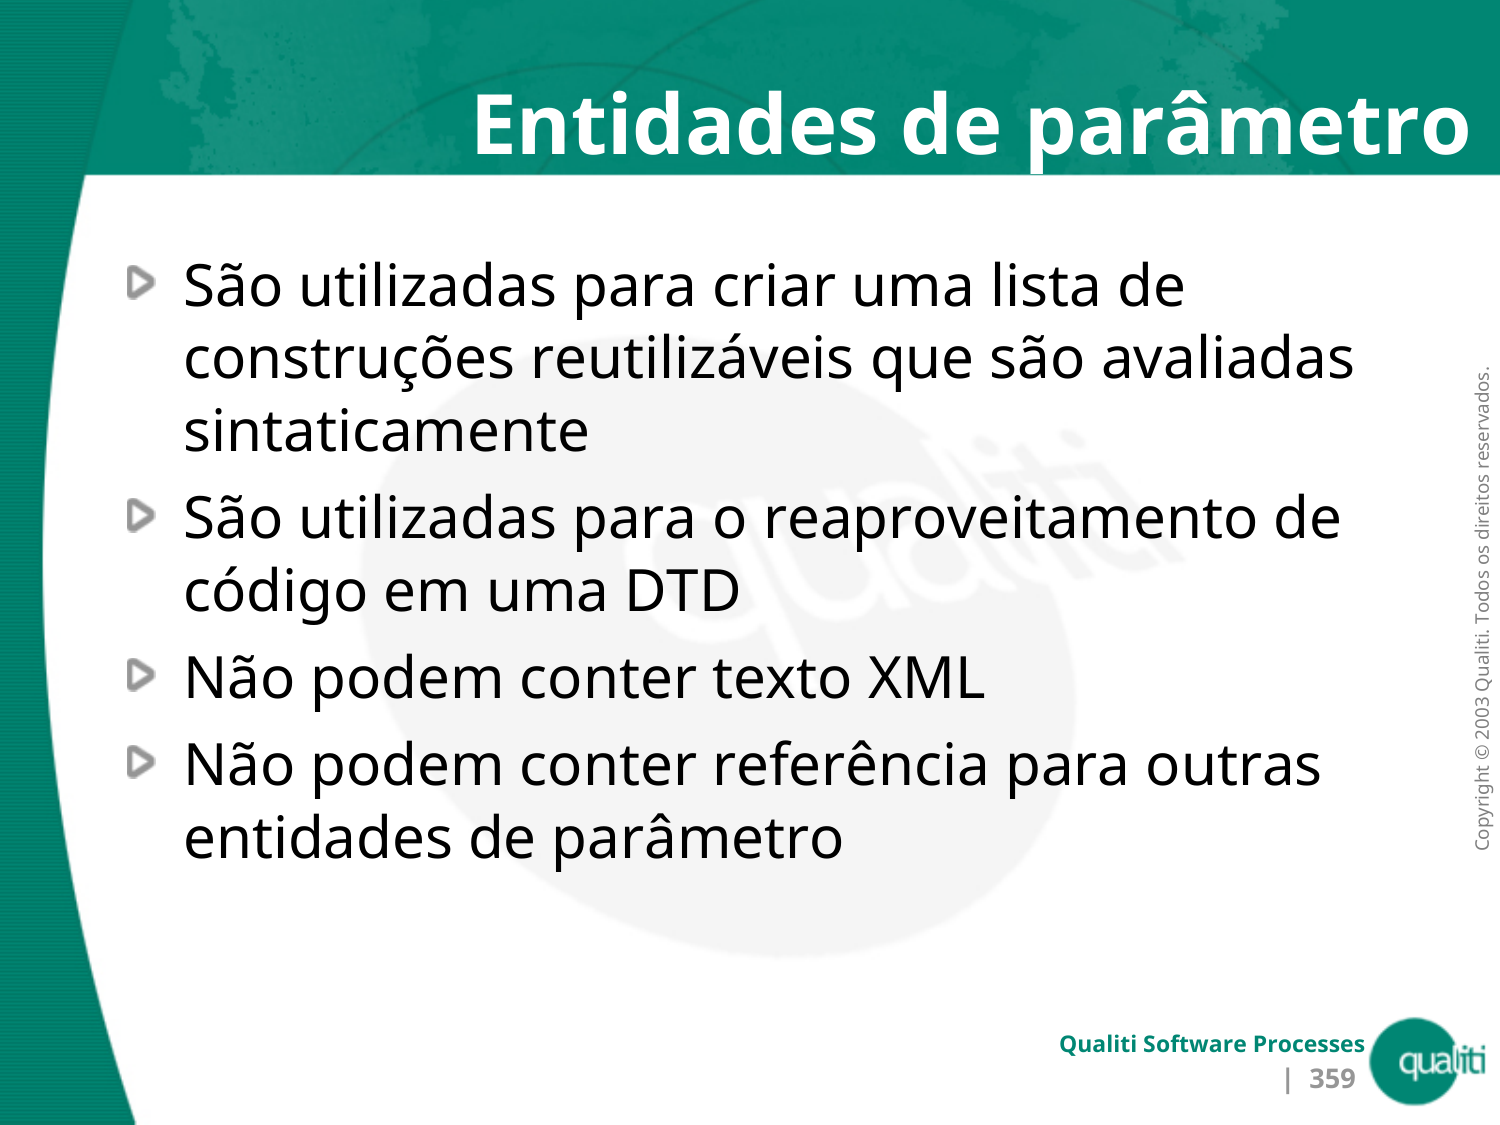

# Entidades de parâmetro
São utilizadas para criar uma lista de construções reutilizáveis que são avaliadas sintaticamente
São utilizadas para o reaproveitamento de código em uma DTD
Não podem conter texto XML
Não podem conter referência para outras entidades de parâmetro